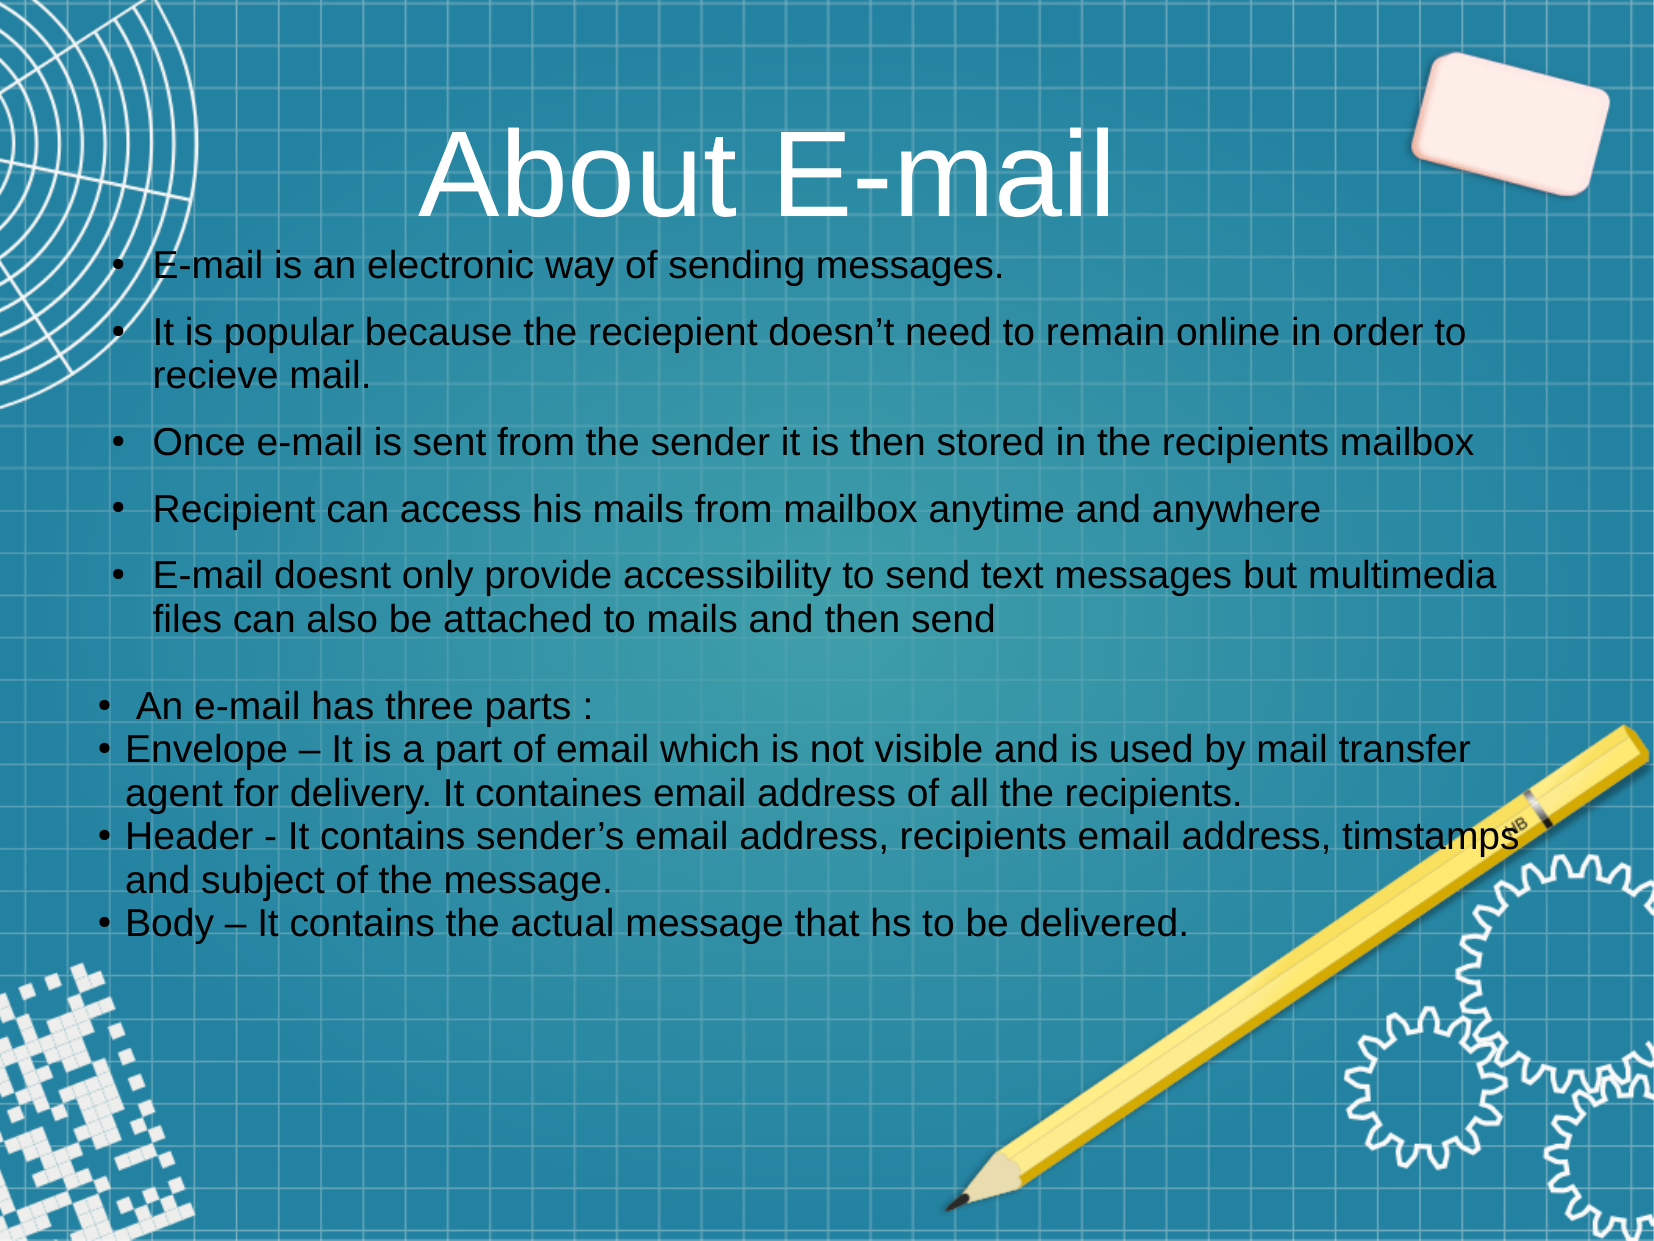

# About E-mail
E-mail is an electronic way of sending messages.
It is popular because the reciepient doesn’t need to remain online in order to recieve mail.
Once e-mail is sent from the sender it is then stored in the recipients mailbox
Recipient can access his mails from mailbox anytime and anywhere
E-mail doesnt only provide accessibility to send text messages but multimedia files can also be attached to mails and then send
 An e-mail has three parts :
Envelope – It is a part of email which is not visible and is used by mail transfer agent for delivery. It containes email address of all the recipients.
Header - It contains sender’s email address, recipients email address, timstamps and subject of the message.
Body – It contains the actual message that hs to be delivered.